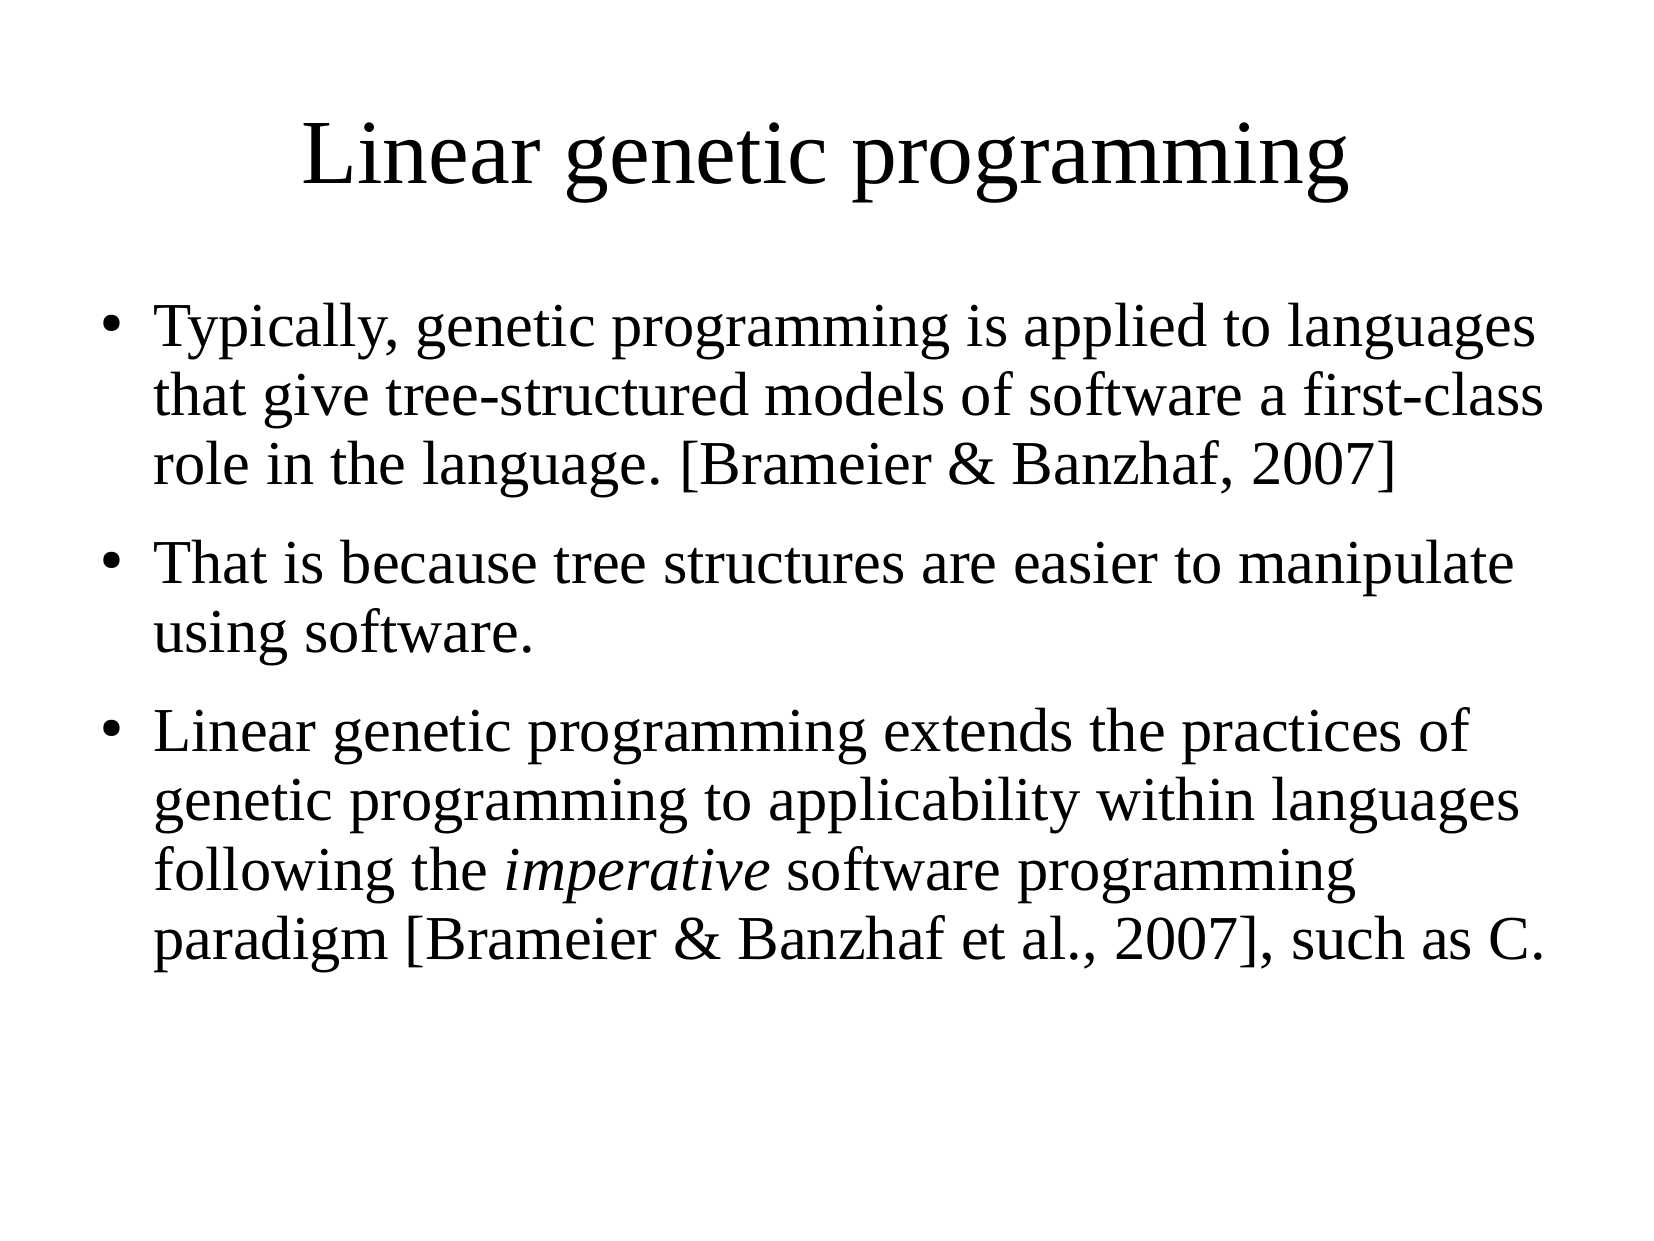

# Linear genetic programming
Typically, genetic programming is applied to languages that give tree-structured models of software a first-class role in the language. [Brameier & Banzhaf, 2007]
That is because tree structures are easier to manipulate using software.
Linear genetic programming extends the practices of genetic programming to applicability within languages following the imperative software programming paradigm [Brameier & Banzhaf et al., 2007], such as C.